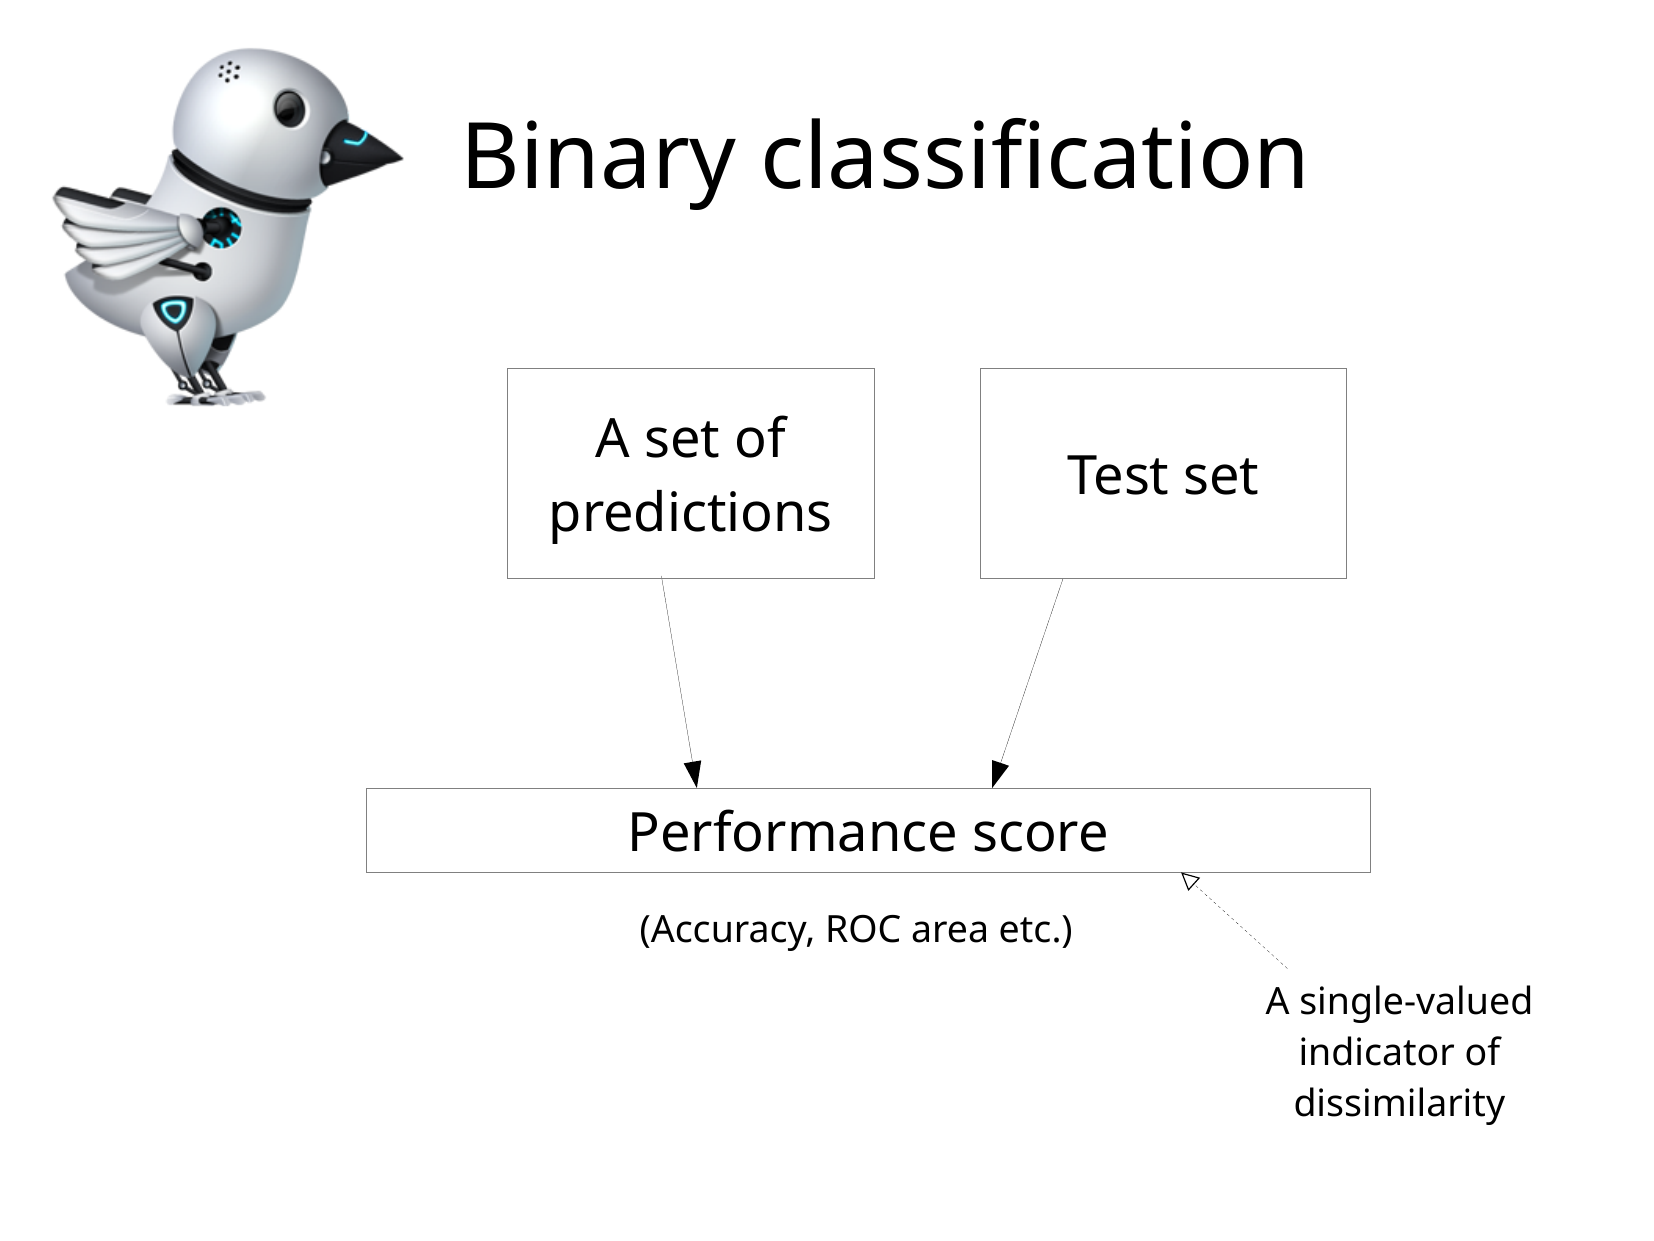

# Binary classification
A set of predictions
Test set
Performance score
(Accuracy, ROC area etc.)
A single-valued
indicator of
dissimilarity